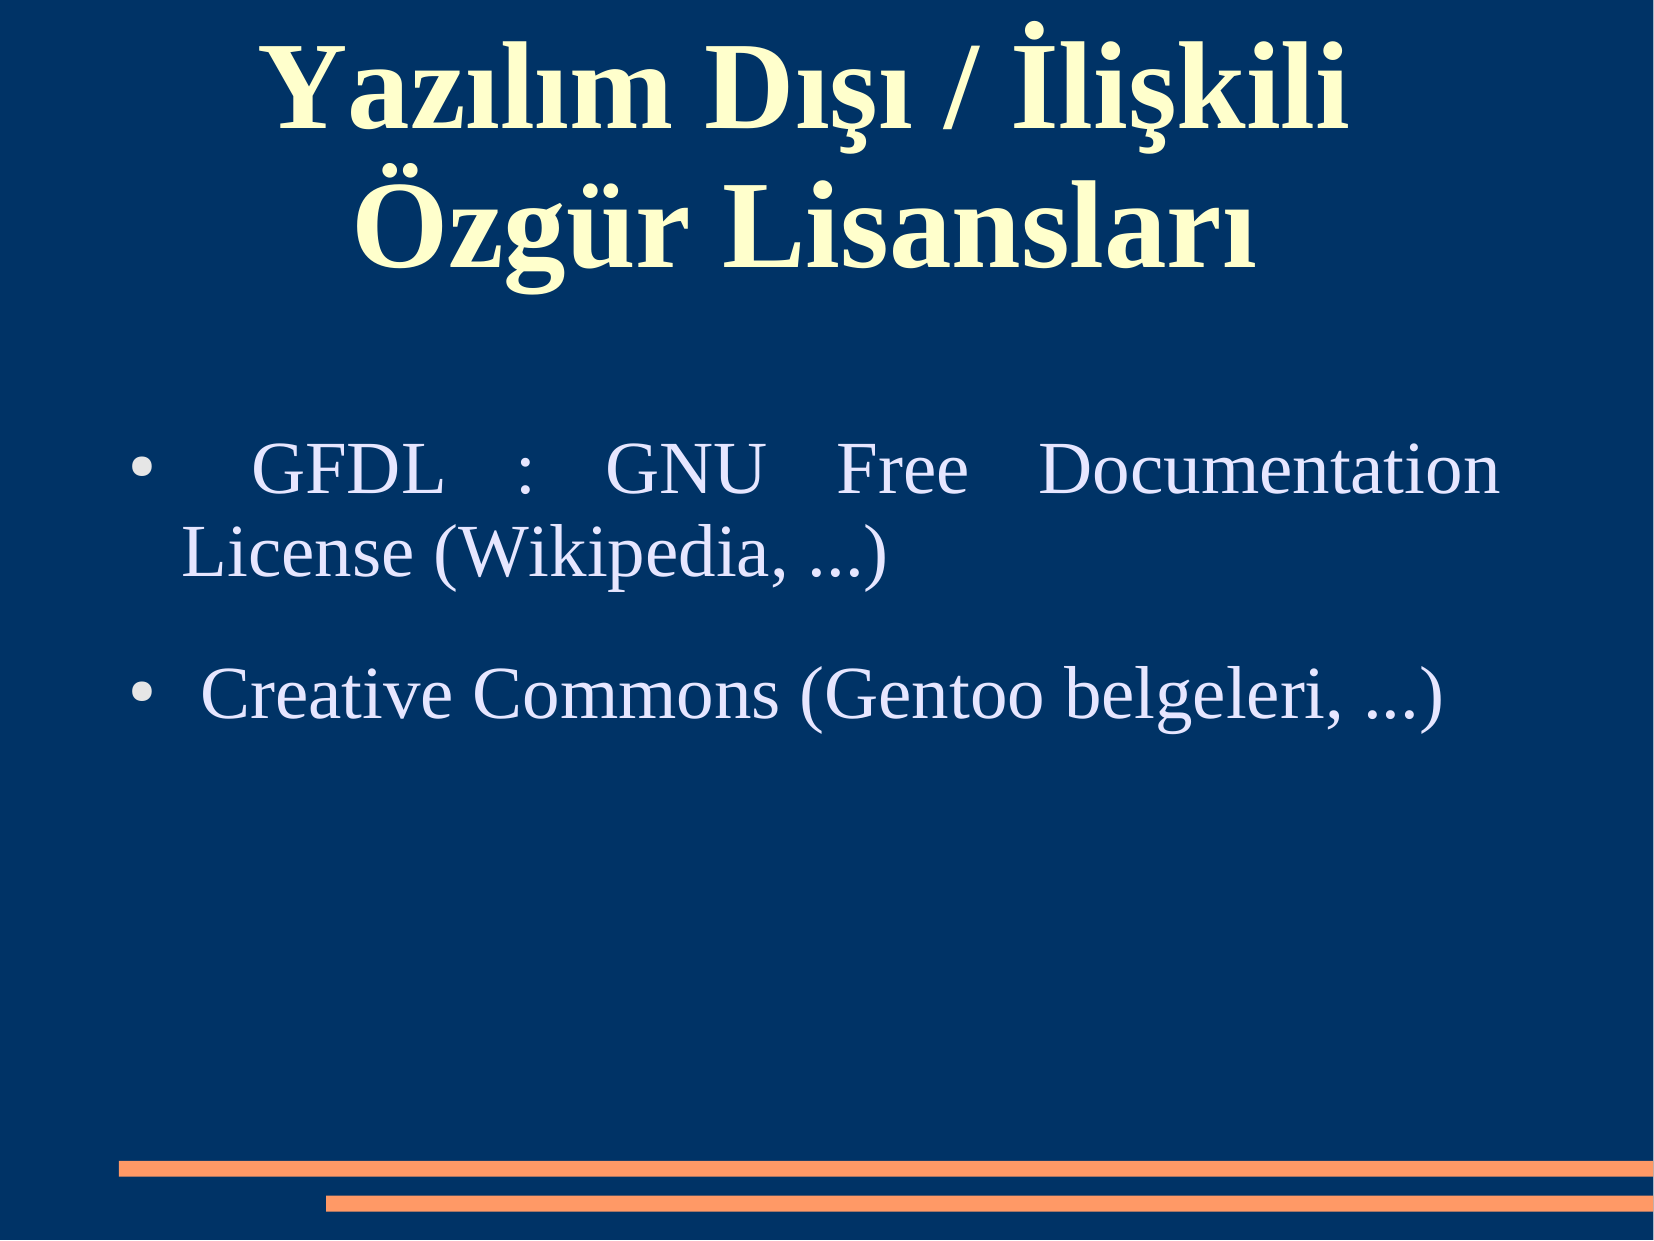

# Yazılım Dışı / İlişkili Özgür Lisansları
 GFDL : GNU Free Documentation License (Wikipedia, ...)
 Creative Commons (Gentoo belgeleri, ...)